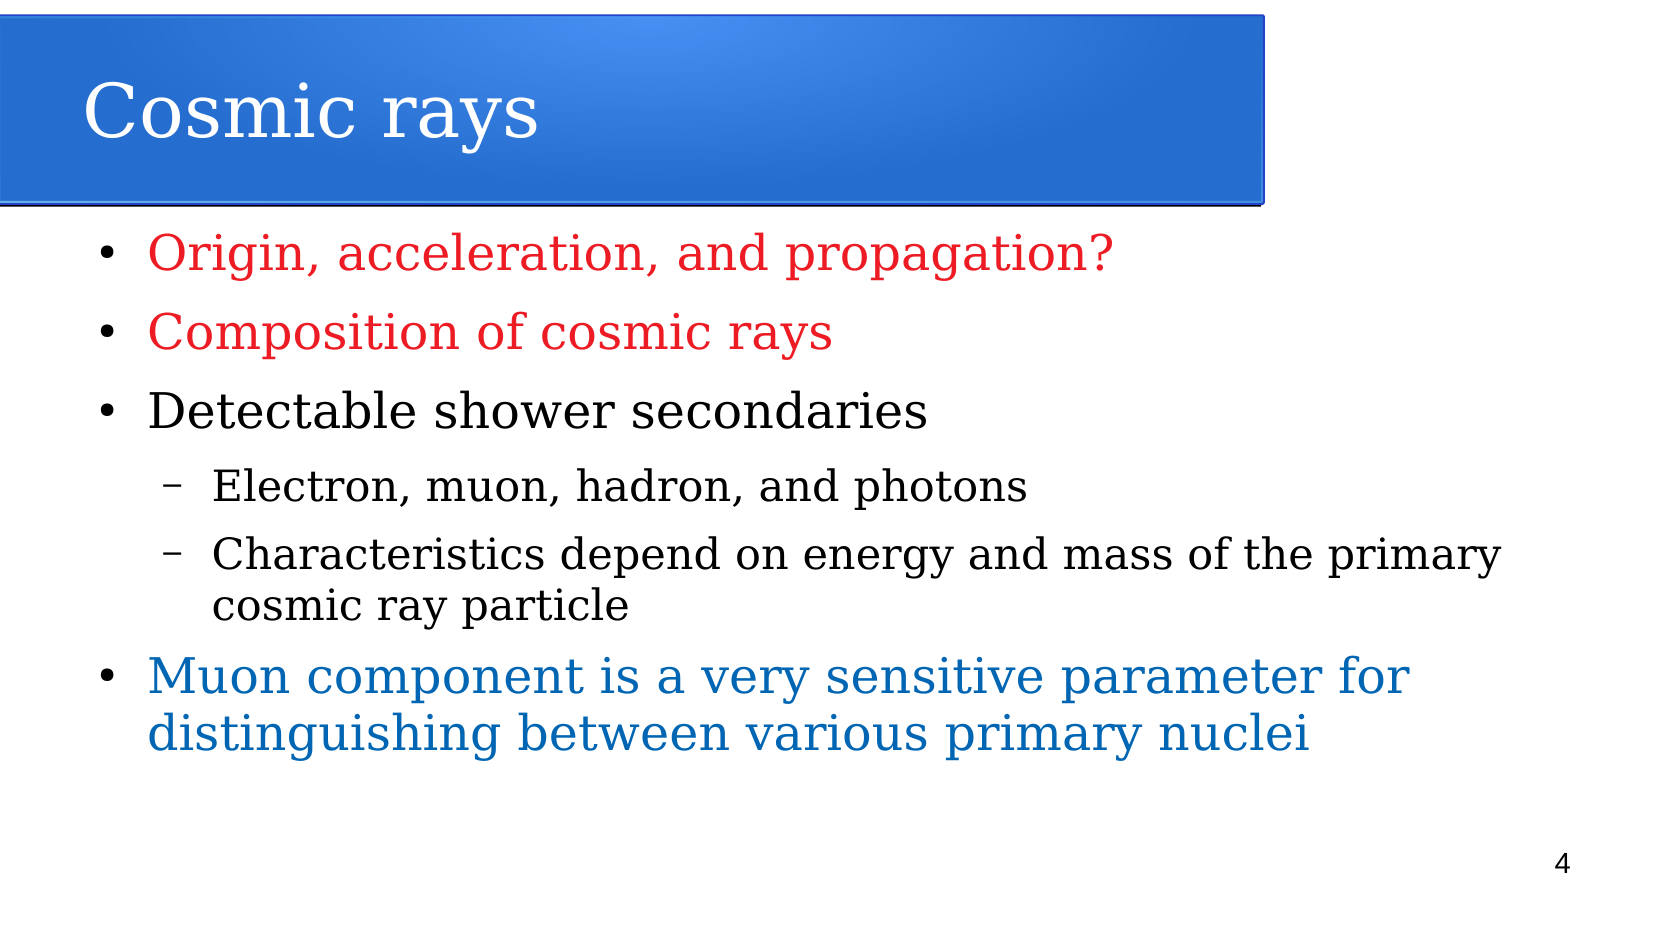

# Cosmic rays
Origin, acceleration, and propagation?
Composition of cosmic rays
Detectable shower secondaries
Electron, muon, hadron, and photons
Characteristics depend on energy and mass of the primary cosmic ray particle
Muon component is a very sensitive parameter for distinguishing between various primary nuclei